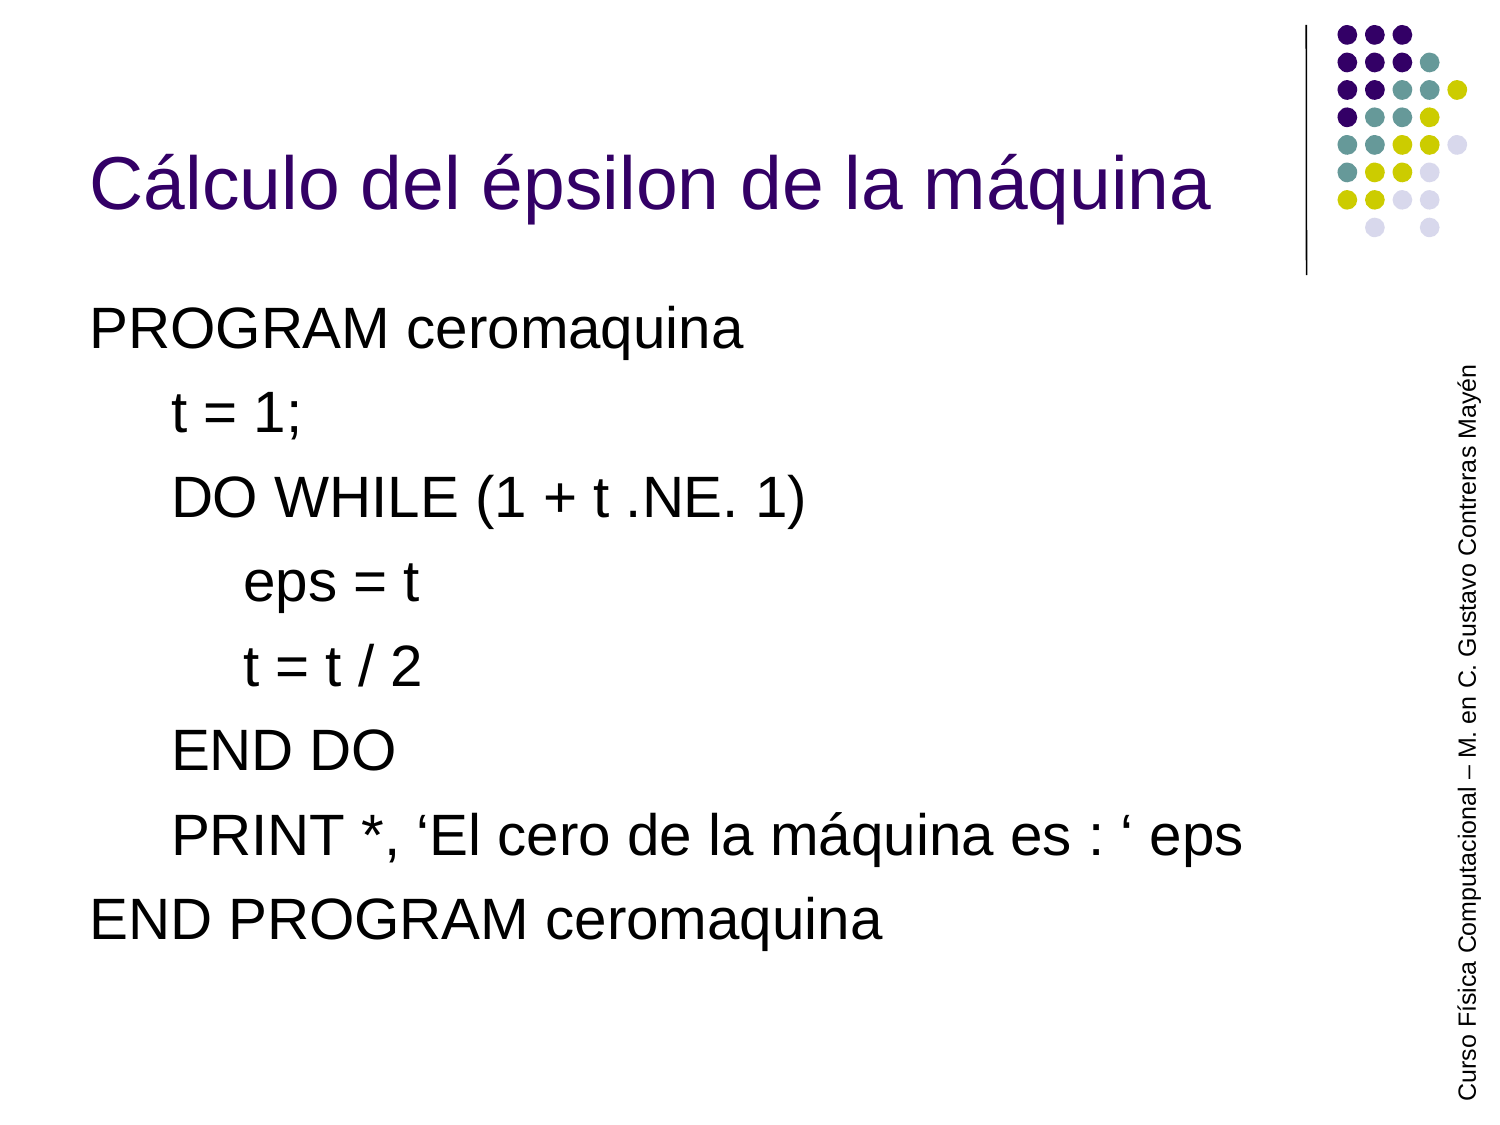

Cálculo del épsilon de la máquina
PROGRAM ceromaquina
 t = 1;
 DO WHILE (1 + t .NE. 1)‏
	 eps = t
	 t = t / 2
 END DO
 PRINT *, ‘El cero de la máquina es : ‘ eps
END PROGRAM ceromaquina